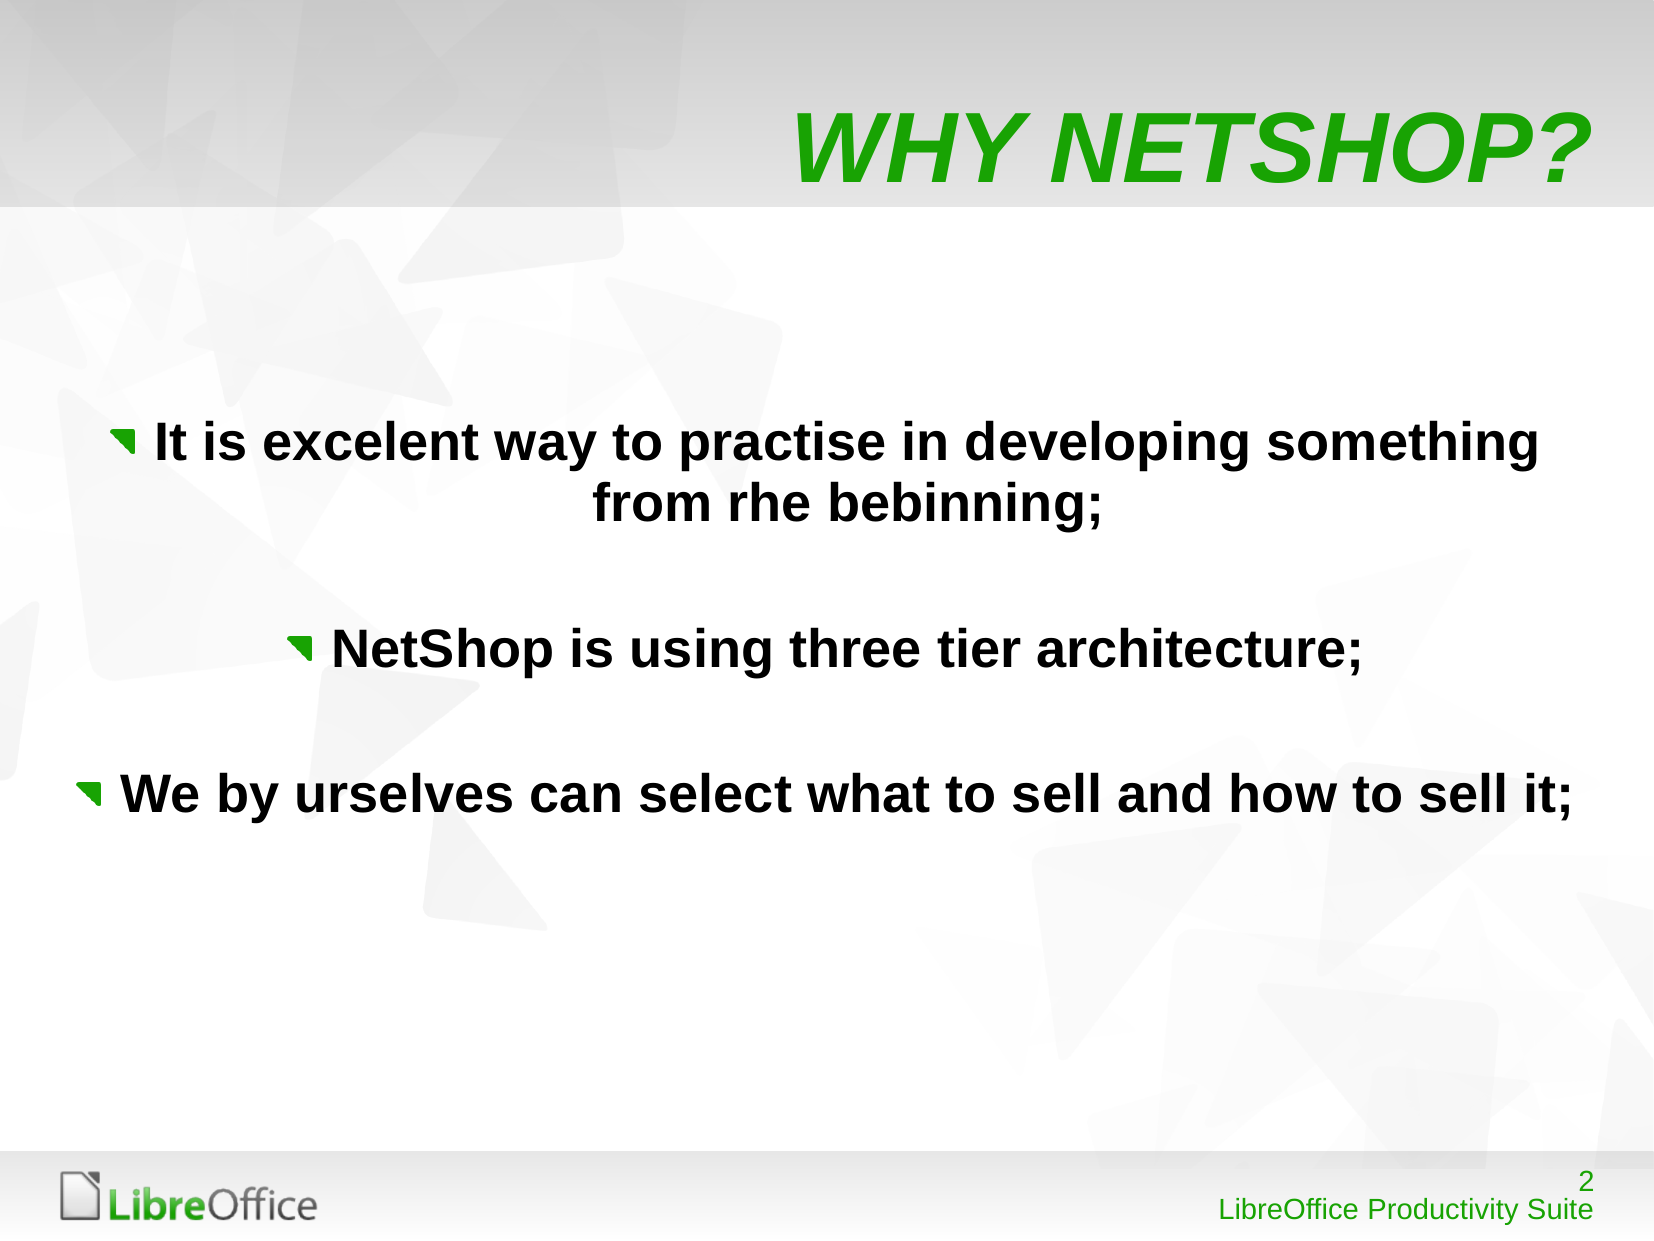

# WHY NETSHOP?
It is excelent way to practise in developing something from rhe bebinning;
NetShop is using three tier architecture;
We by urselves can select what to sell and how to sell it;
2
LibreOffice Productivity Suite